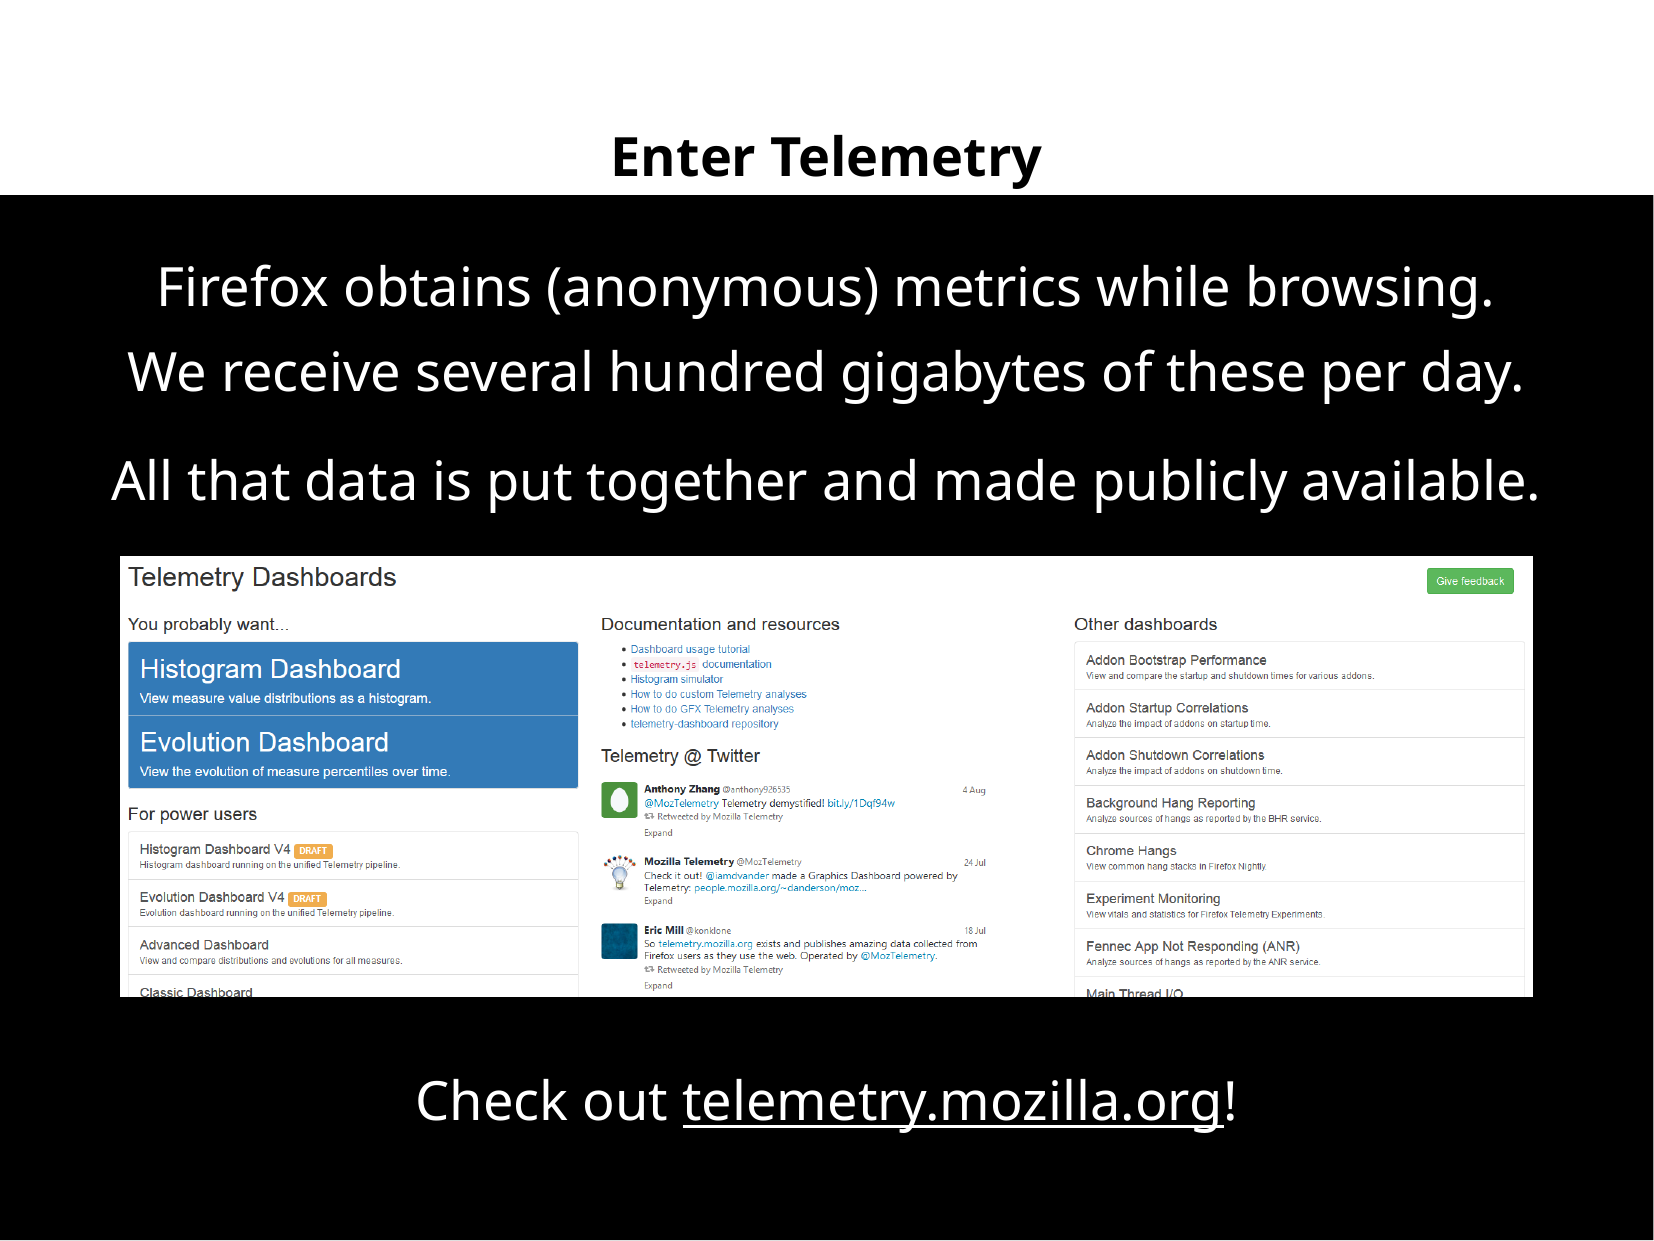

Enter Telemetry
Firefox obtains (anonymous) metrics while browsing.
We receive several hundred gigabytes of these per day.
All that data is put together and made publicly available.
Check out telemetry.mozilla.org!